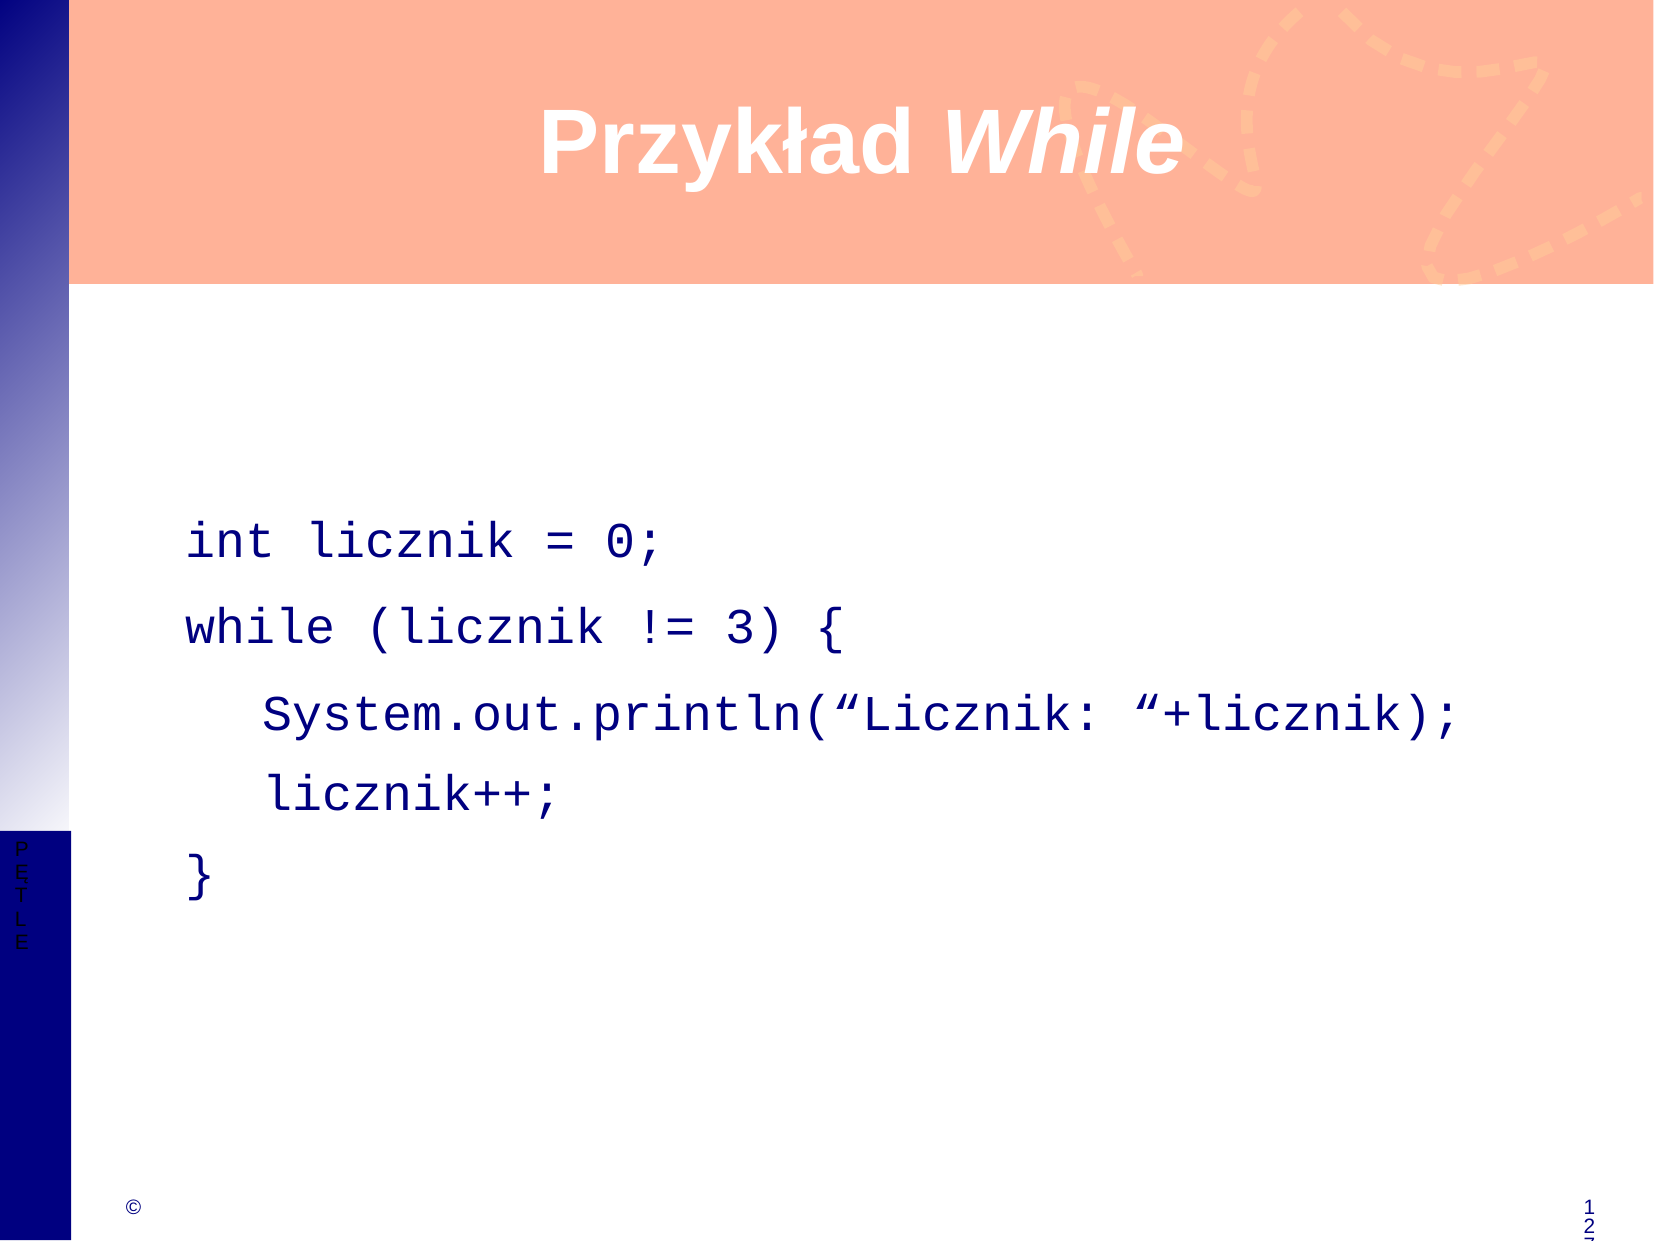

# Przykład While
int licznik = 0;
while (licznik != 3) {
System.out.println(“Licznik: “+licznik);
licznik++;
}
P
Ę
T
L
E